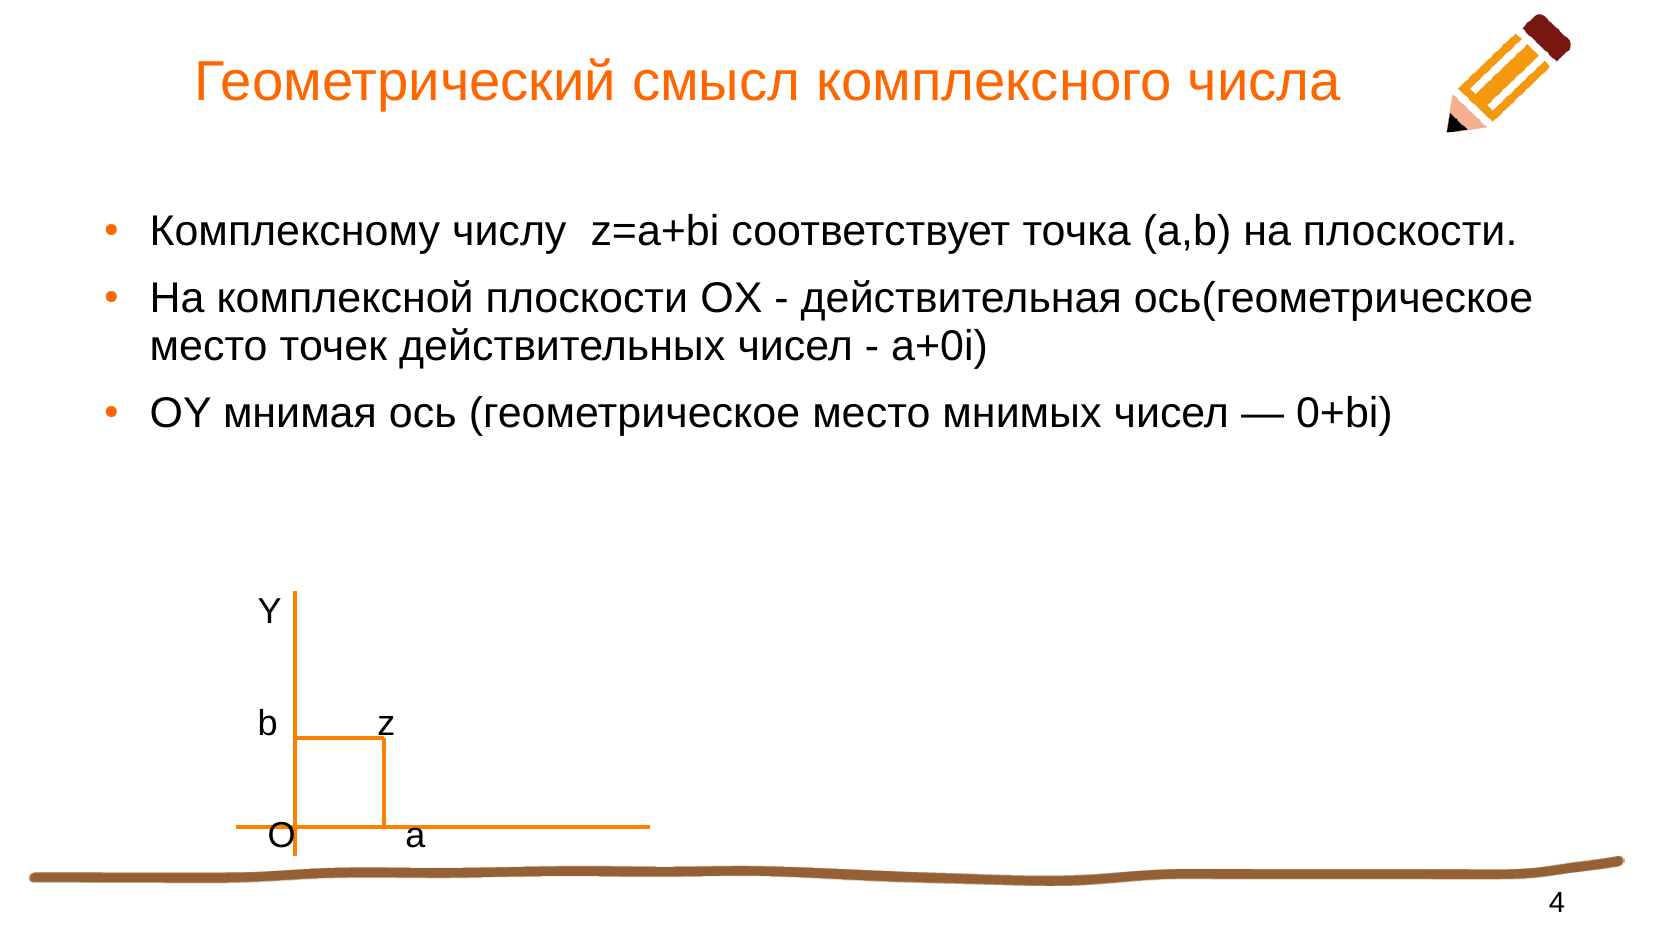

# Геометрический смысл комплексного числа
Комплексному числу z=a+bi соответствует точка (a,b) на плоскости.
На комплексной плоскости OX - действительная ось(геометрическое место точек действительных чисел - a+0i)
OY мнимая ось (геометрическое место мнимых чисел — 0+bi)
Y
b z
 O a
4